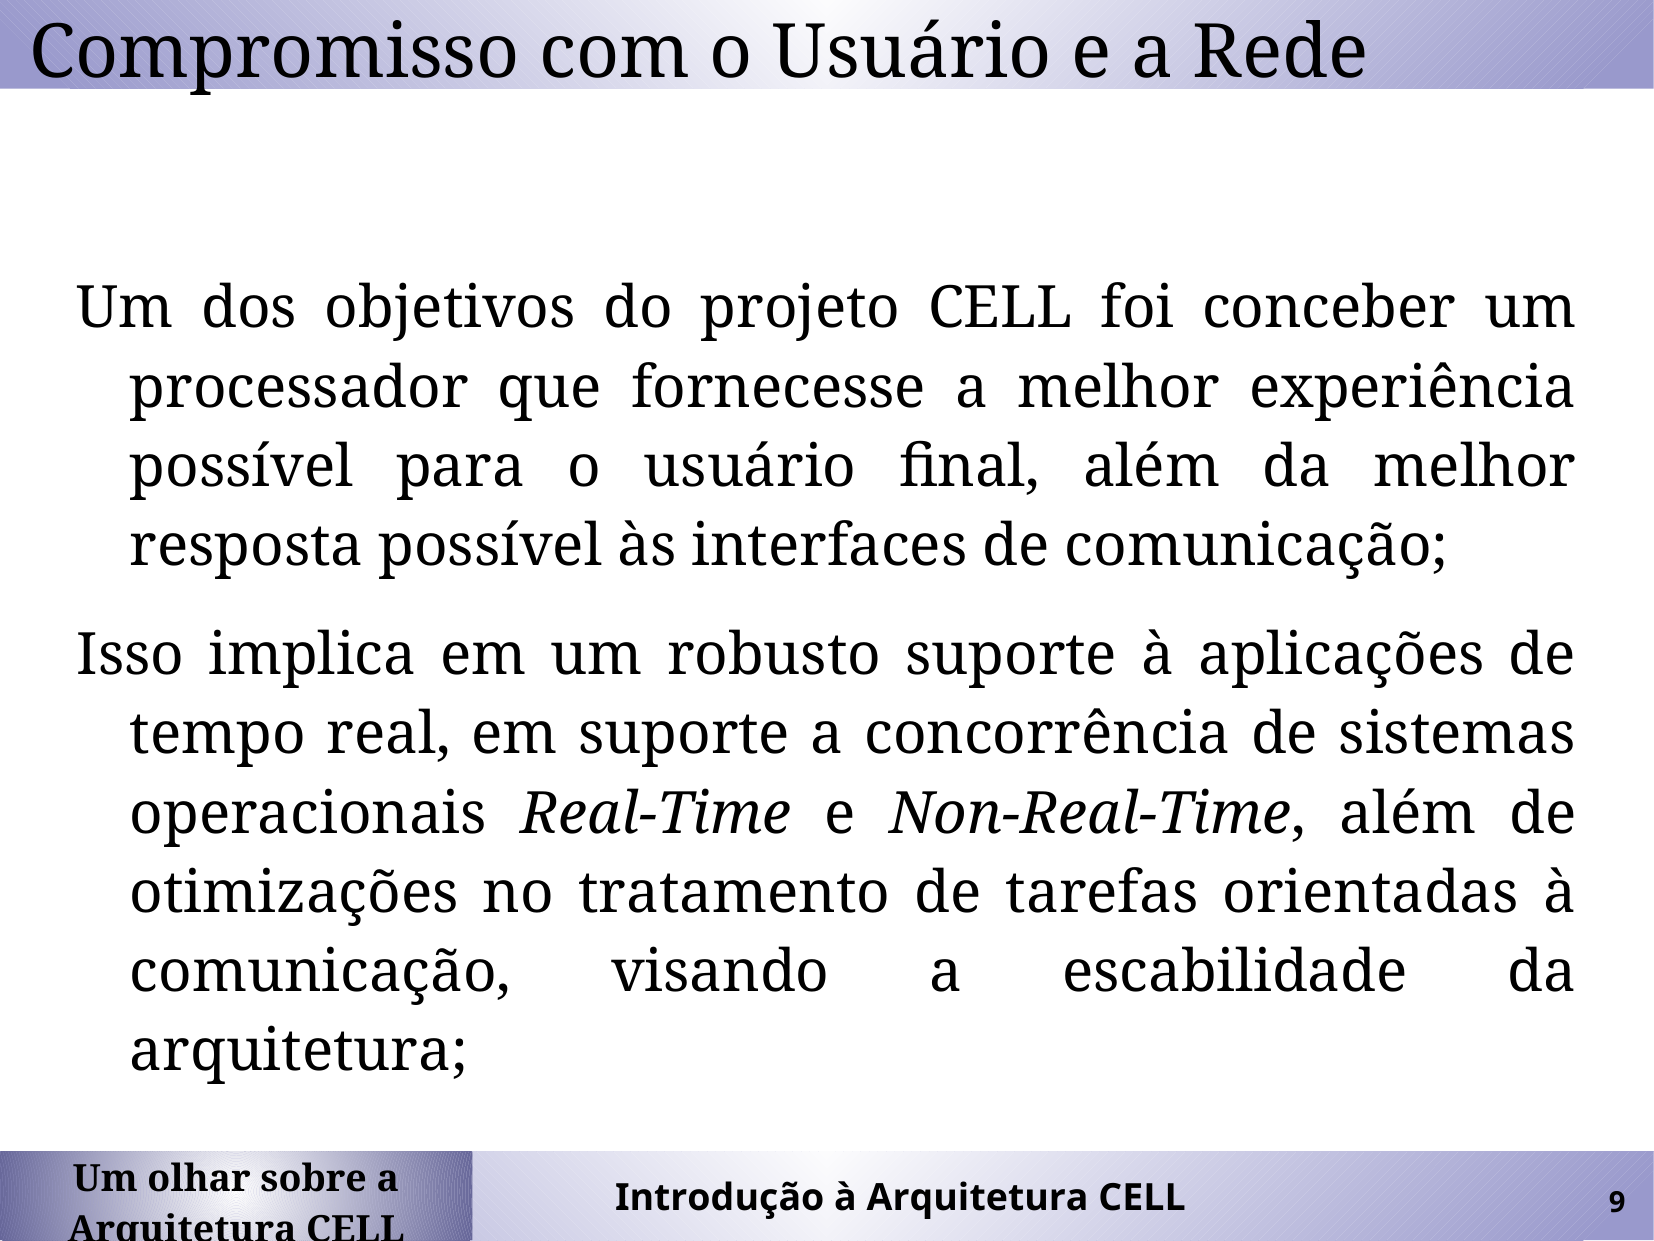

# Compromisso com o Usuário e a Rede
Um dos objetivos do projeto CELL foi conceber um processador que fornecesse a melhor experiência possível para o usuário final, além da melhor resposta possível às interfaces de comunicação;
Isso implica em um robusto suporte à aplicações de tempo real, em suporte a concorrência de sistemas operacionais Real-Time e Non-Real-Time, além de otimizações no tratamento de tarefas orientadas à comunicação, visando a escabilidade da arquitetura;
Introdução à Arquitetura CELL
9